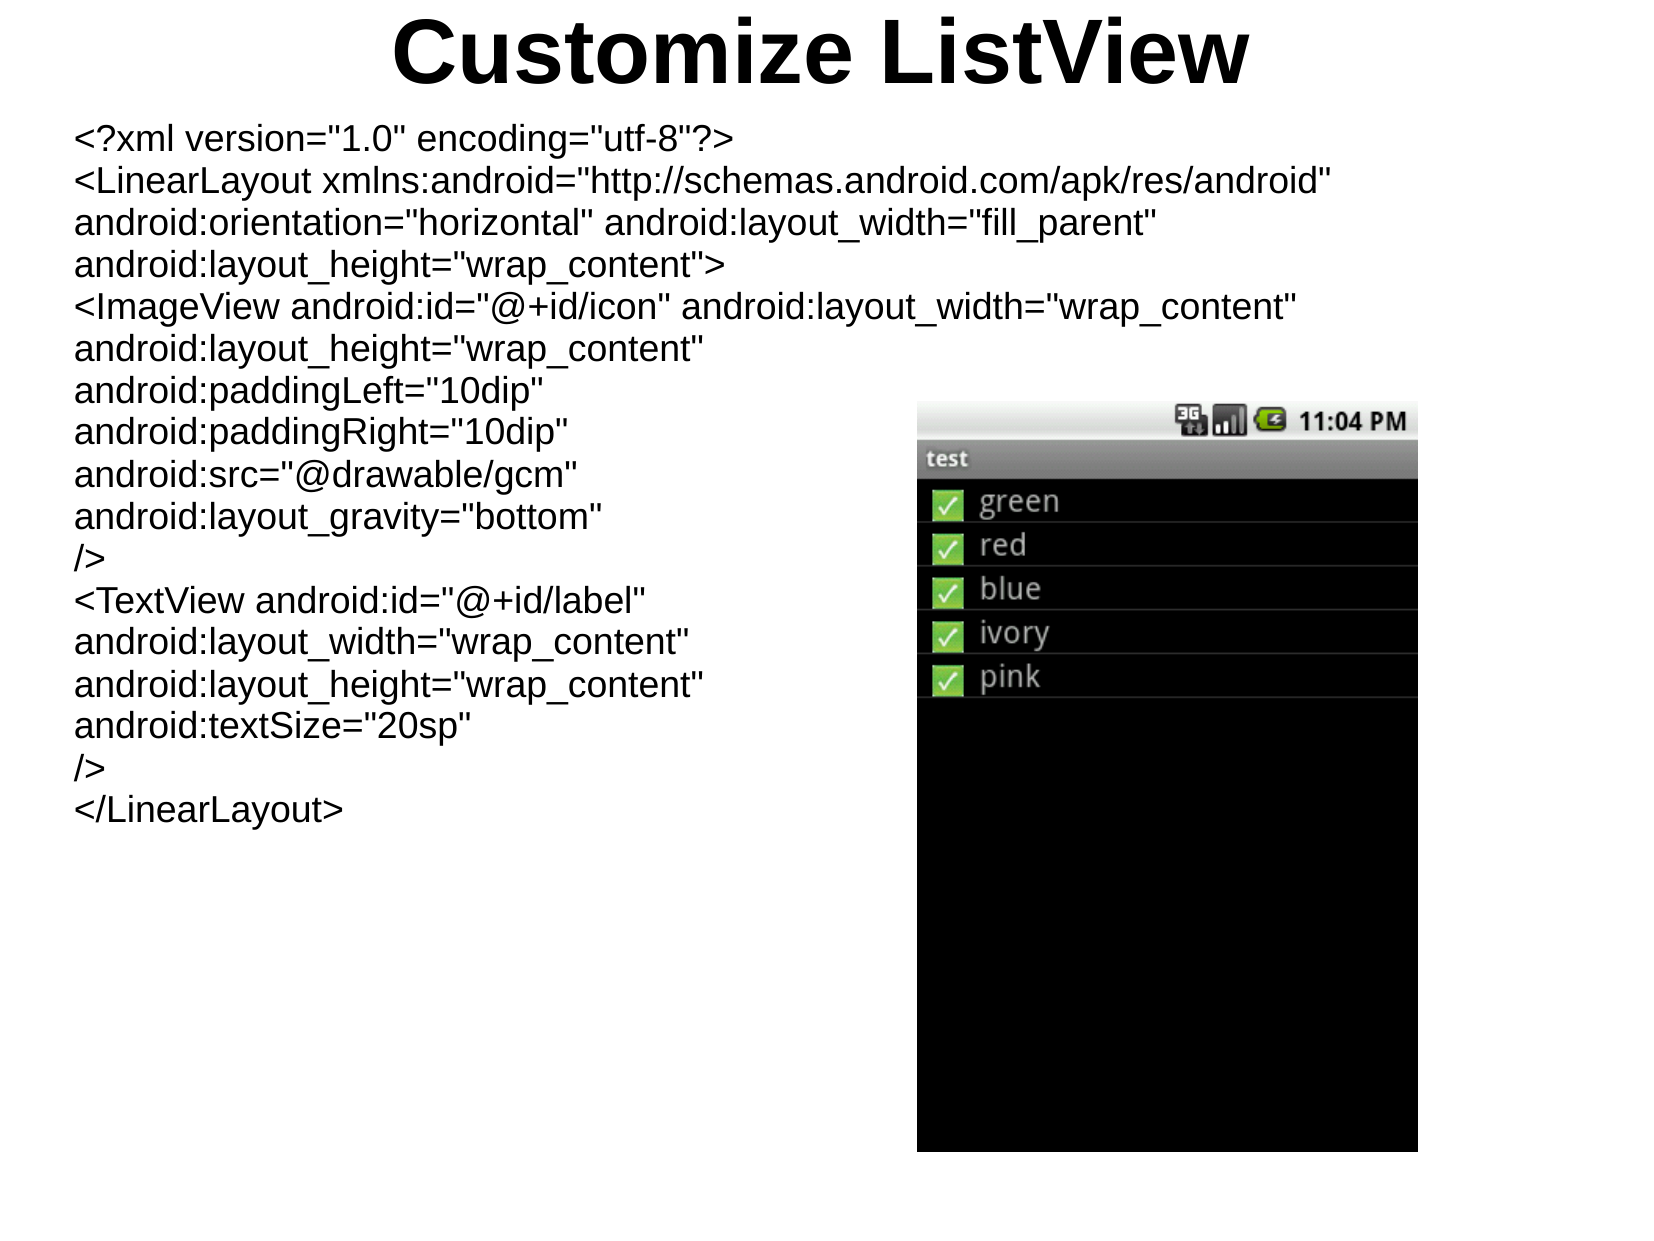

# Customize ListView
<?xml version="1.0" encoding="utf-8"?>
<LinearLayout xmlns:android="http://schemas.android.com/apk/res/android"
android:orientation="horizontal" android:layout_width="fill_parent"
android:layout_height="wrap_content">
<ImageView android:id="@+id/icon" android:layout_width="wrap_content" android:layout_height="wrap_content"
android:paddingLeft="10dip"
android:paddingRight="10dip"
android:src="@drawable/gcm"
android:layout_gravity="bottom"
/>
<TextView android:id="@+id/label"
android:layout_width="wrap_content"
android:layout_height="wrap_content"
android:textSize="20sp"
/>
</LinearLayout>